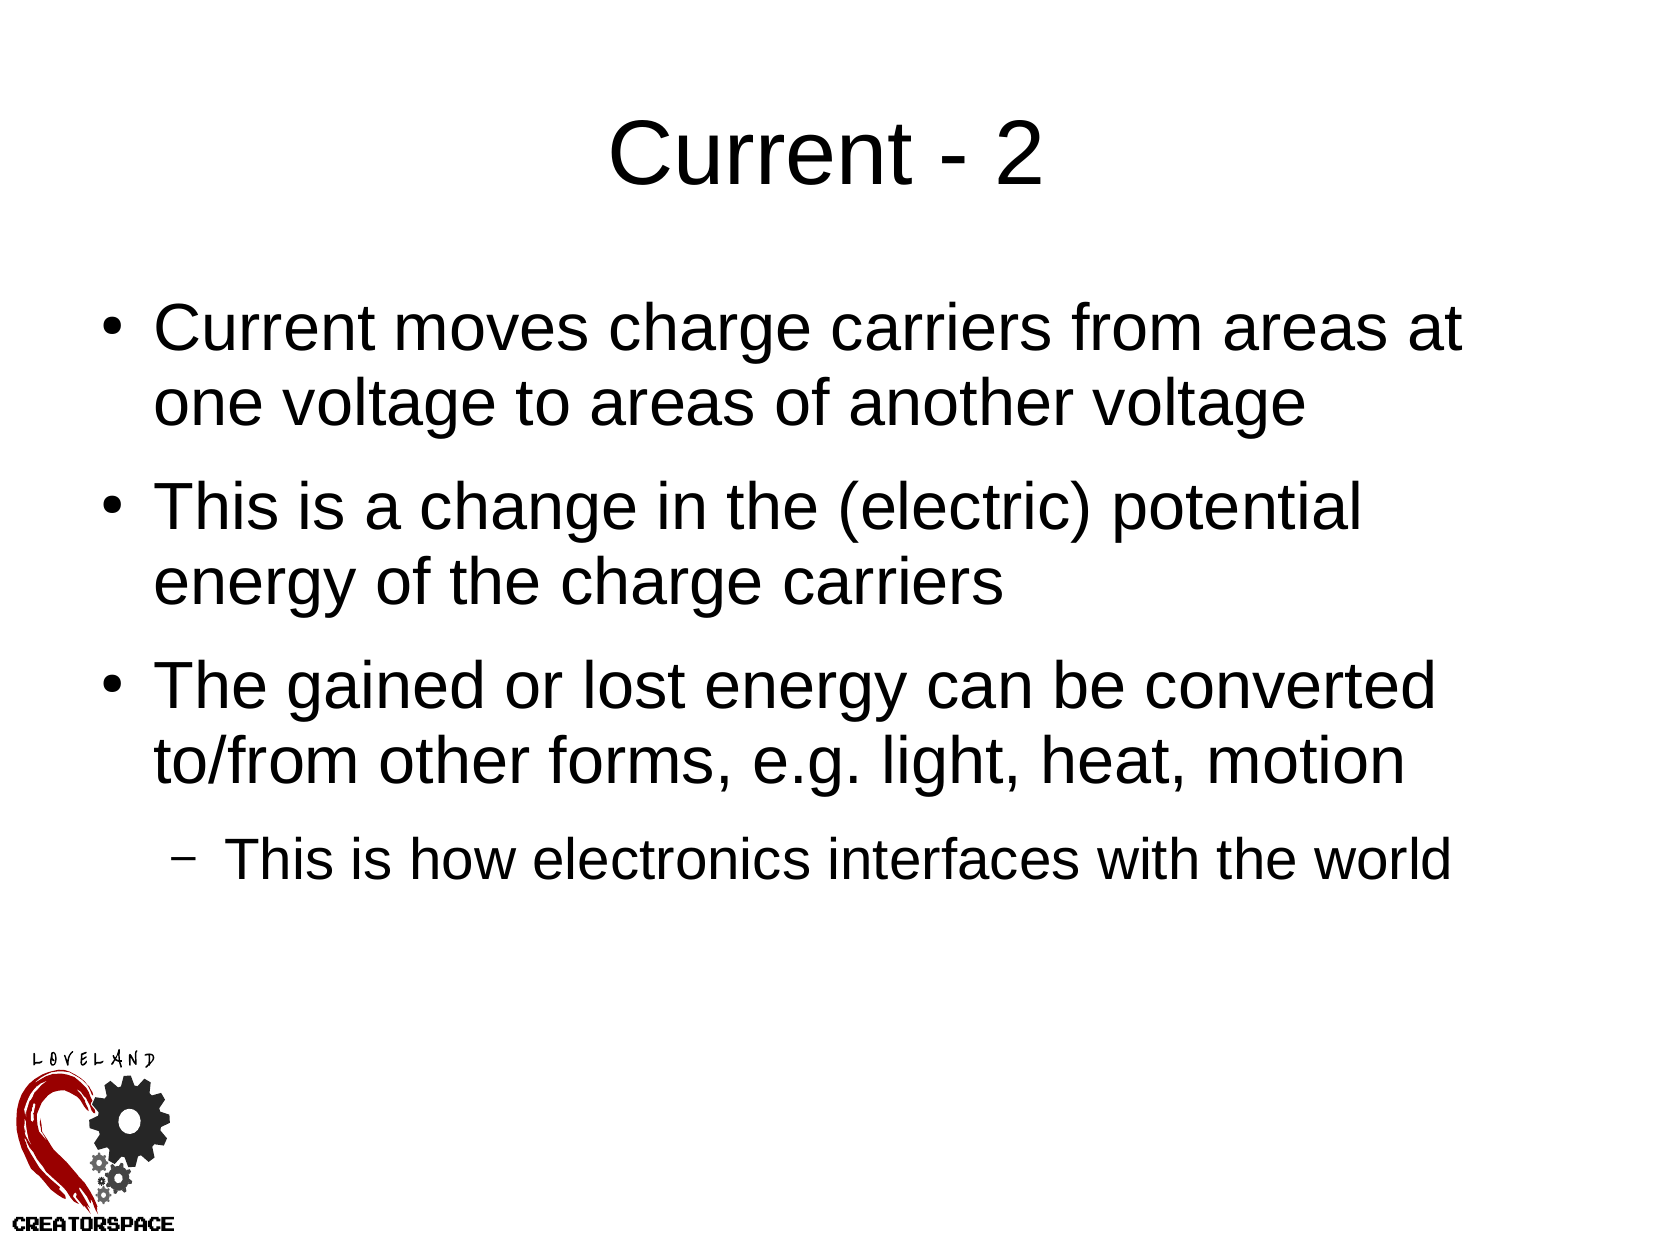

# Current - 2
Current moves charge carriers from areas at one voltage to areas of another voltage
This is a change in the (electric) potential energy of the charge carriers
The gained or lost energy can be converted to/from other forms, e.g. light, heat, motion
This is how electronics interfaces with the world